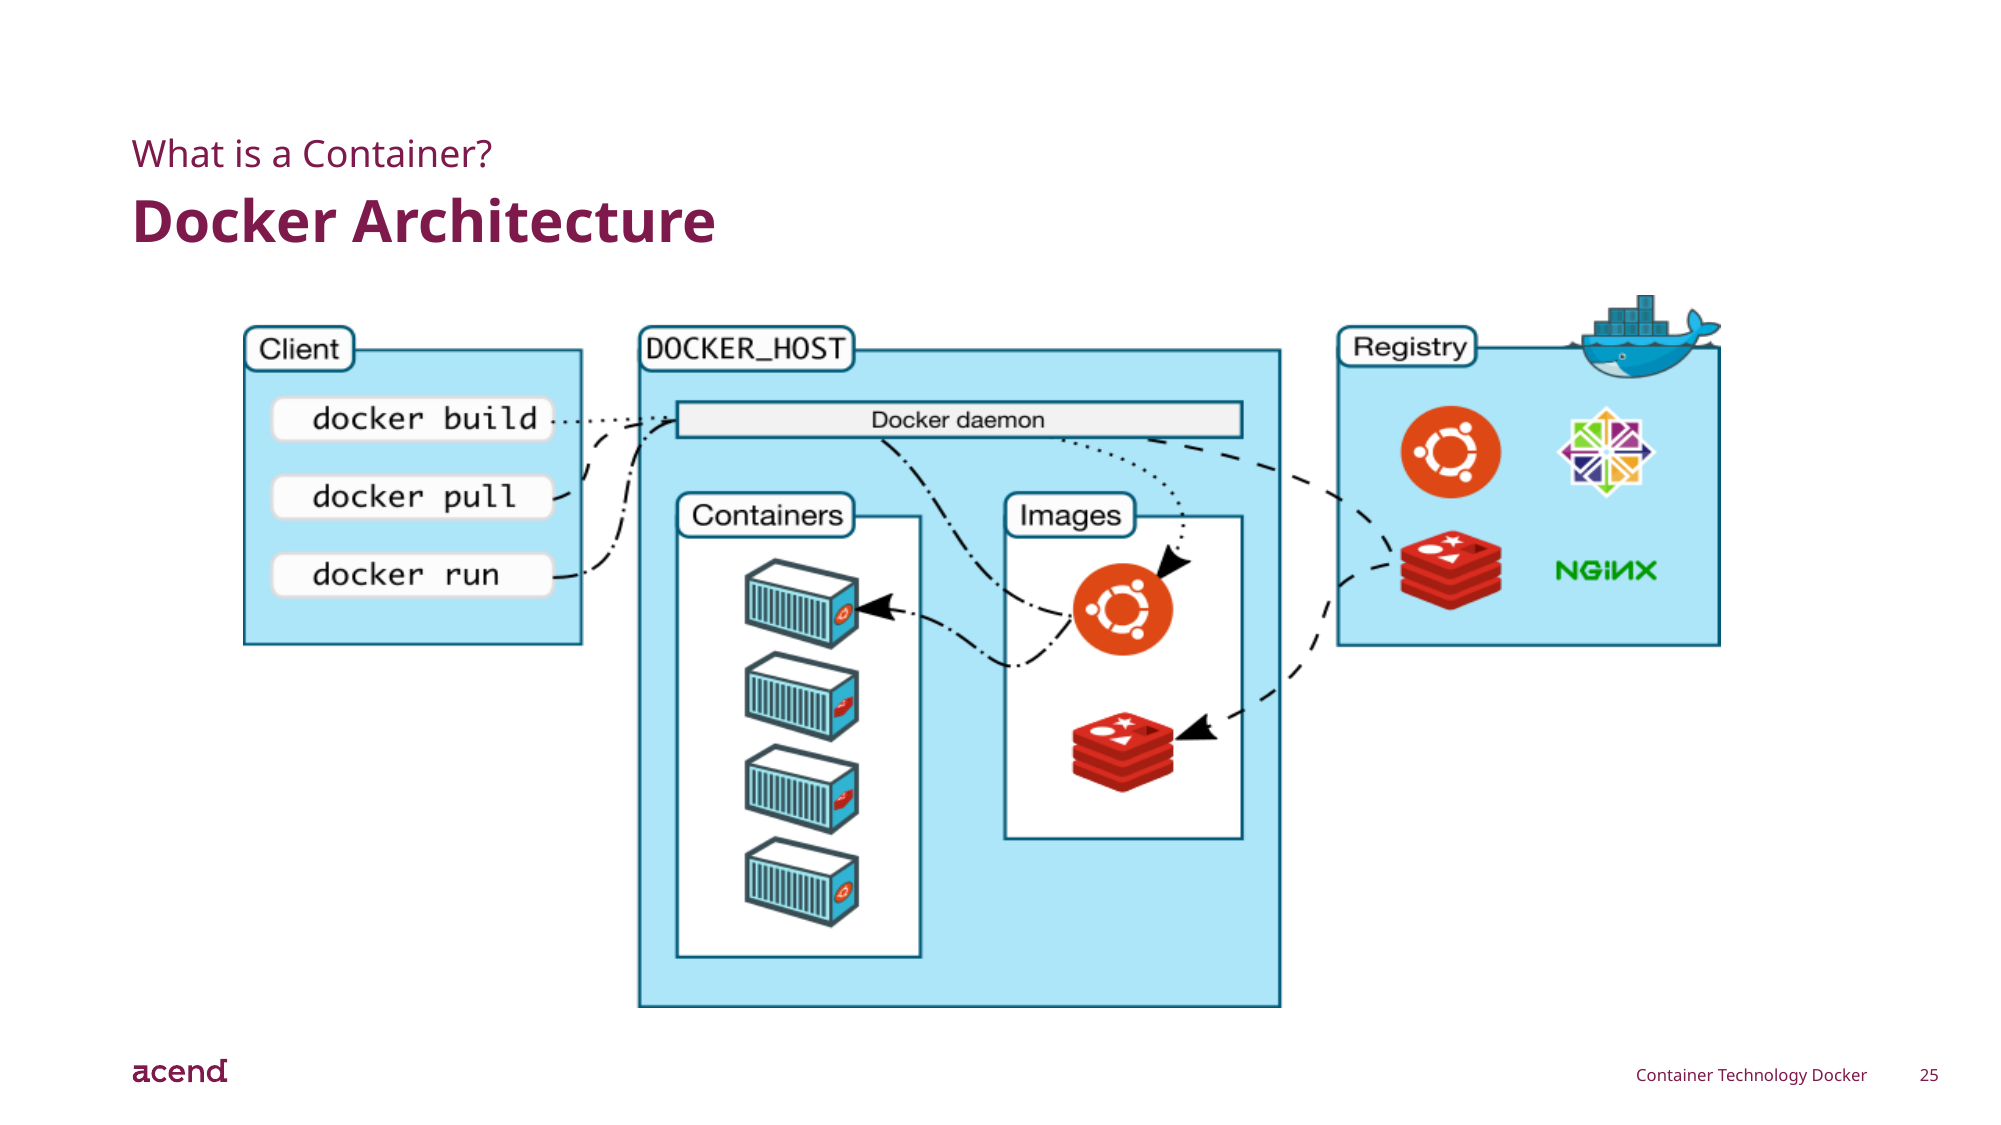

# What is a Container?
Docker Architecture
Container Technology Docker
25